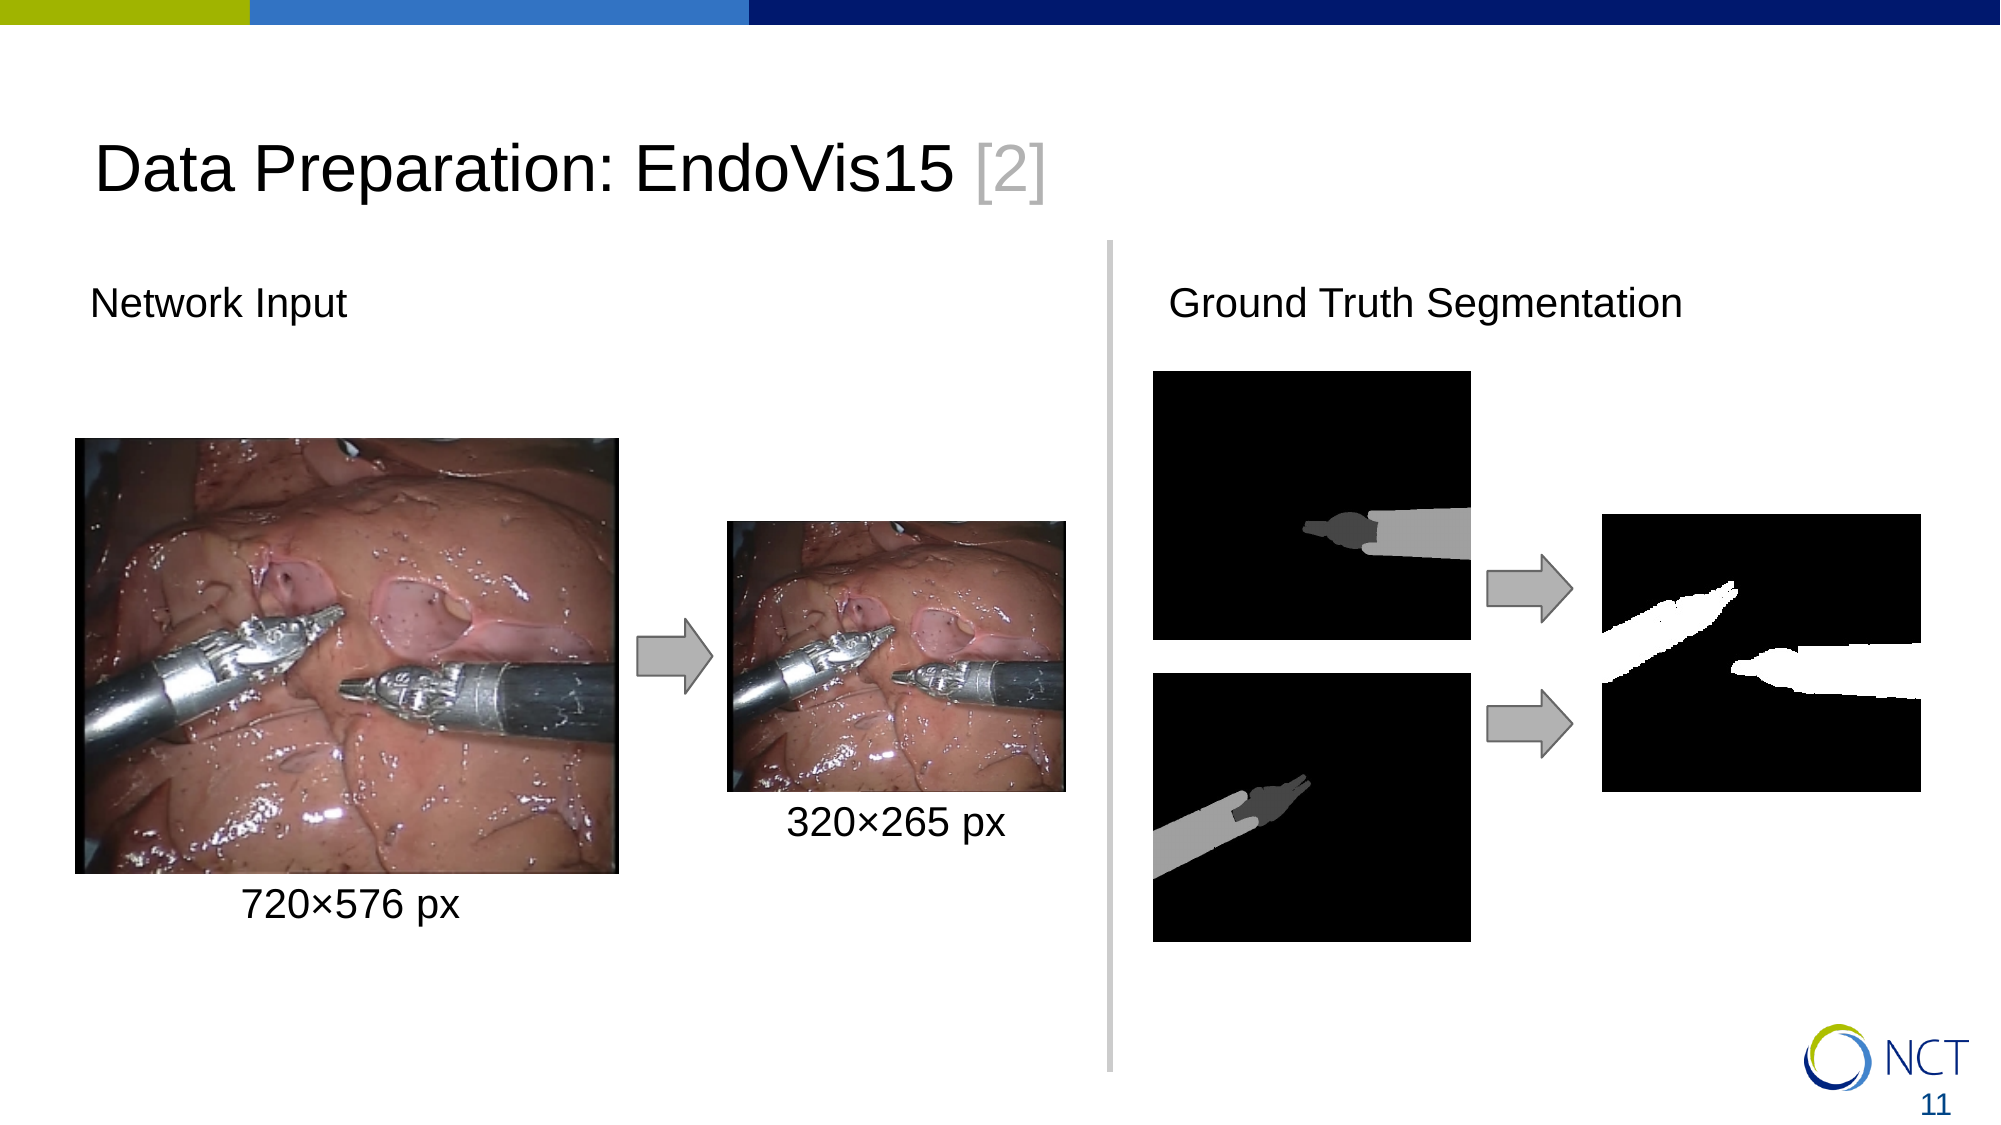

# Data Preparation: EndoVis15 [2]
Network Input
Ground Truth Segmentation
320×265 px
720×576 px
11